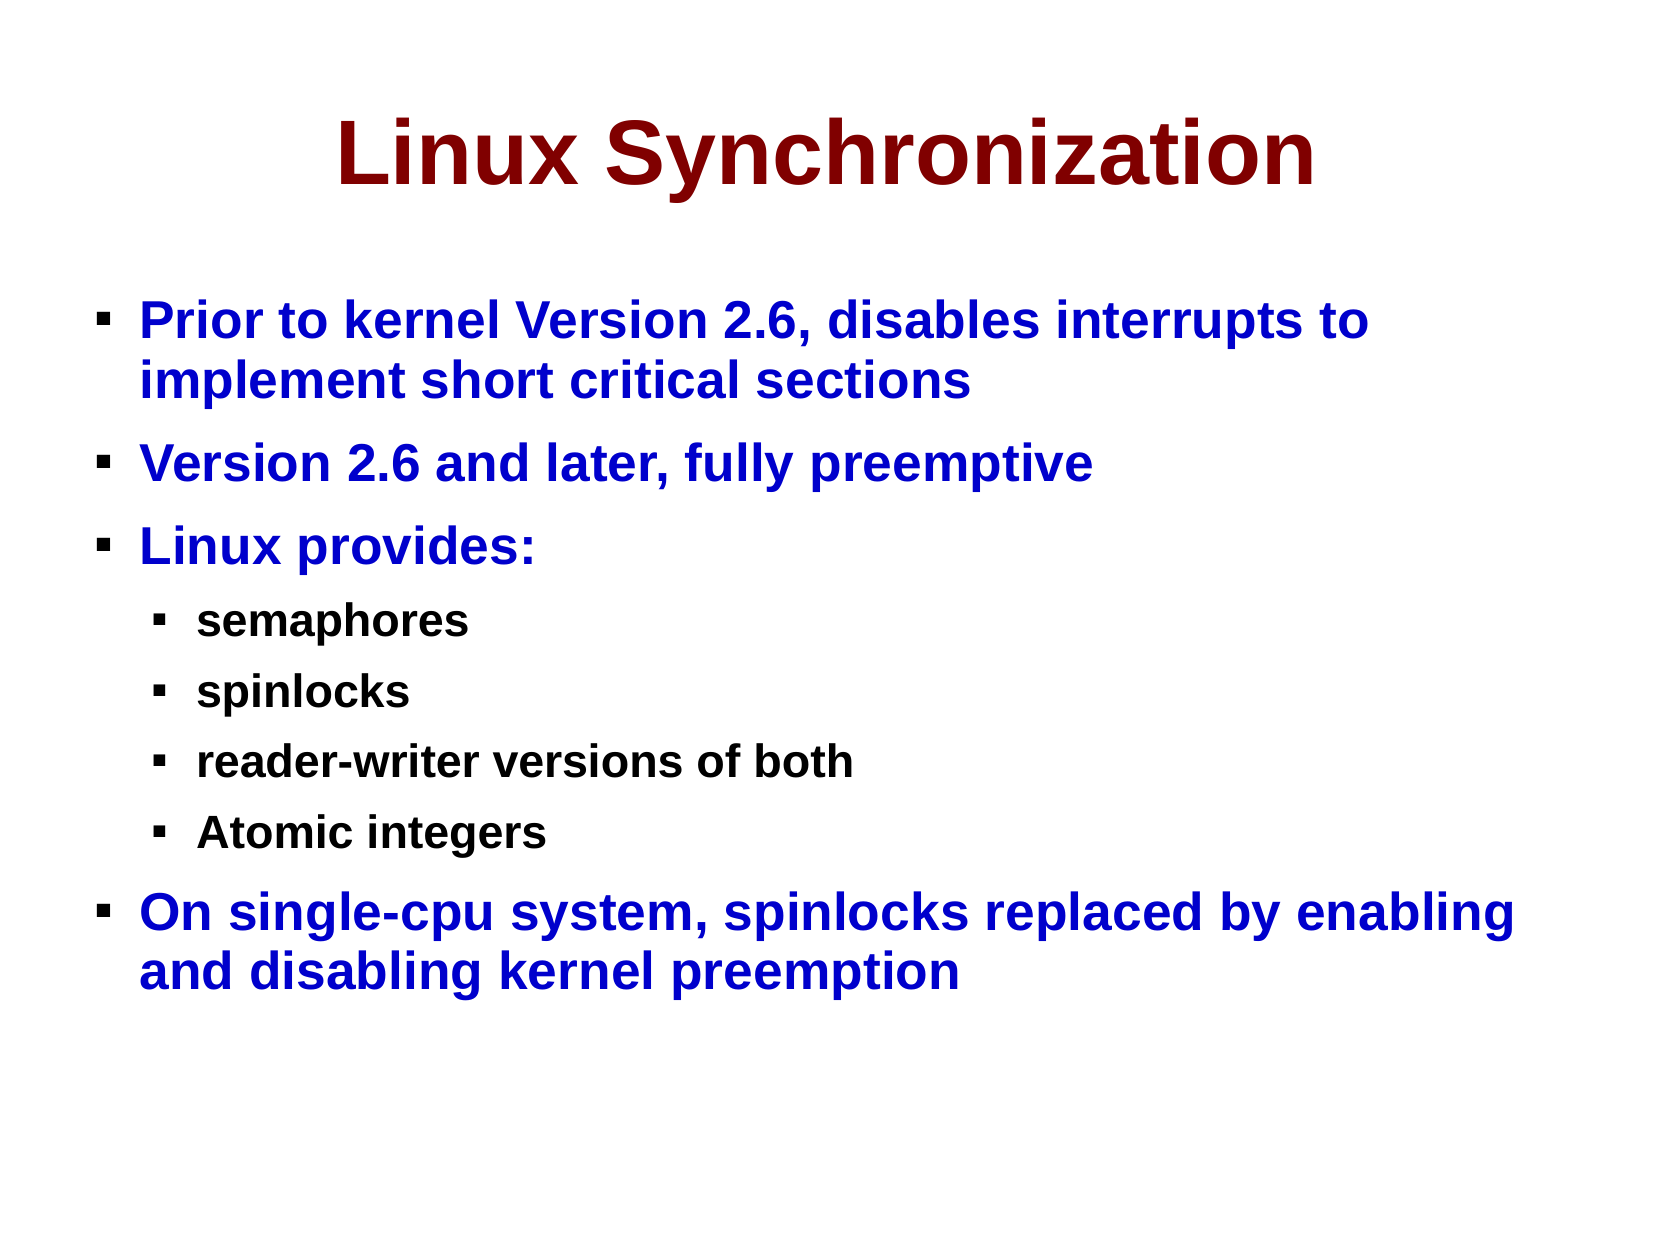

# Linux Synchronization
Prior to kernel Version 2.6, disables interrupts to implement short critical sections
Version 2.6 and later, fully preemptive
Linux provides:
semaphores
spinlocks
reader-writer versions of both
Atomic integers
On single-cpu system, spinlocks replaced by enabling and disabling kernel preemption